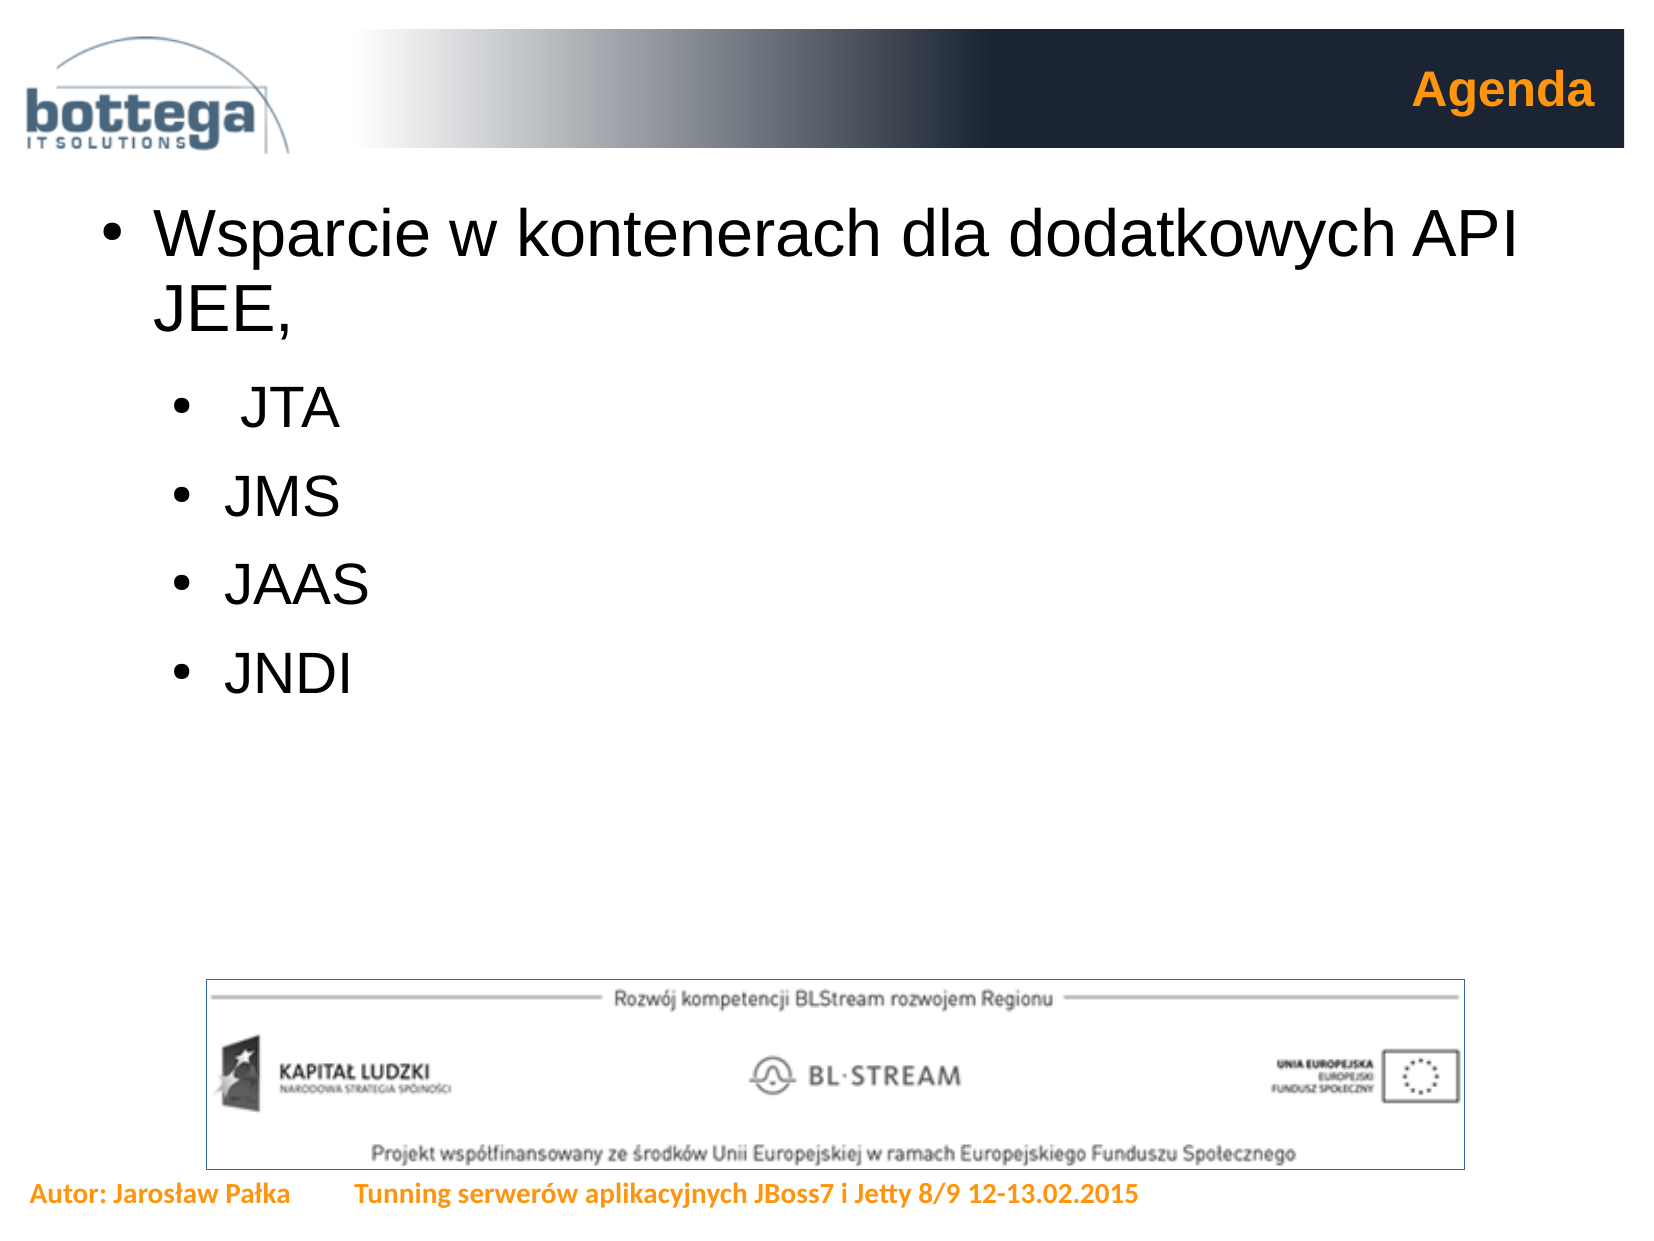

# Agenda
Wsparcie w kontenerach dla dodatkowych API JEE,
 JTA
JMS
JAAS
JNDI